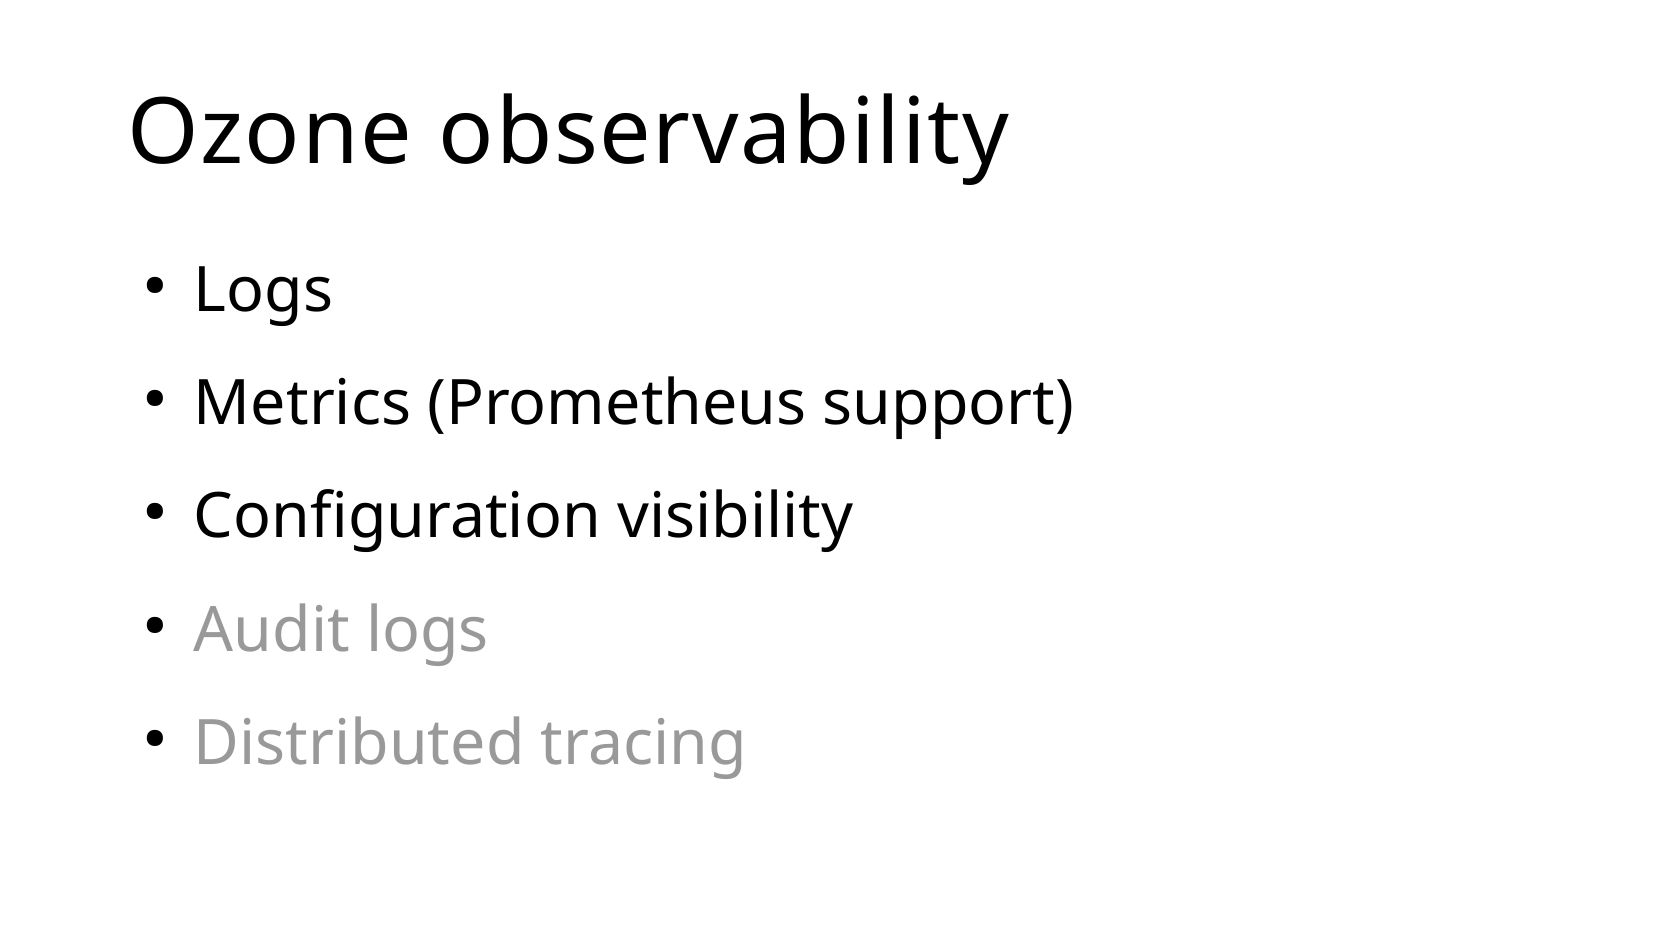

# Ozone observability
Logs
Metrics (Prometheus support)
Configuration visibility
Audit logs
Distributed tracing